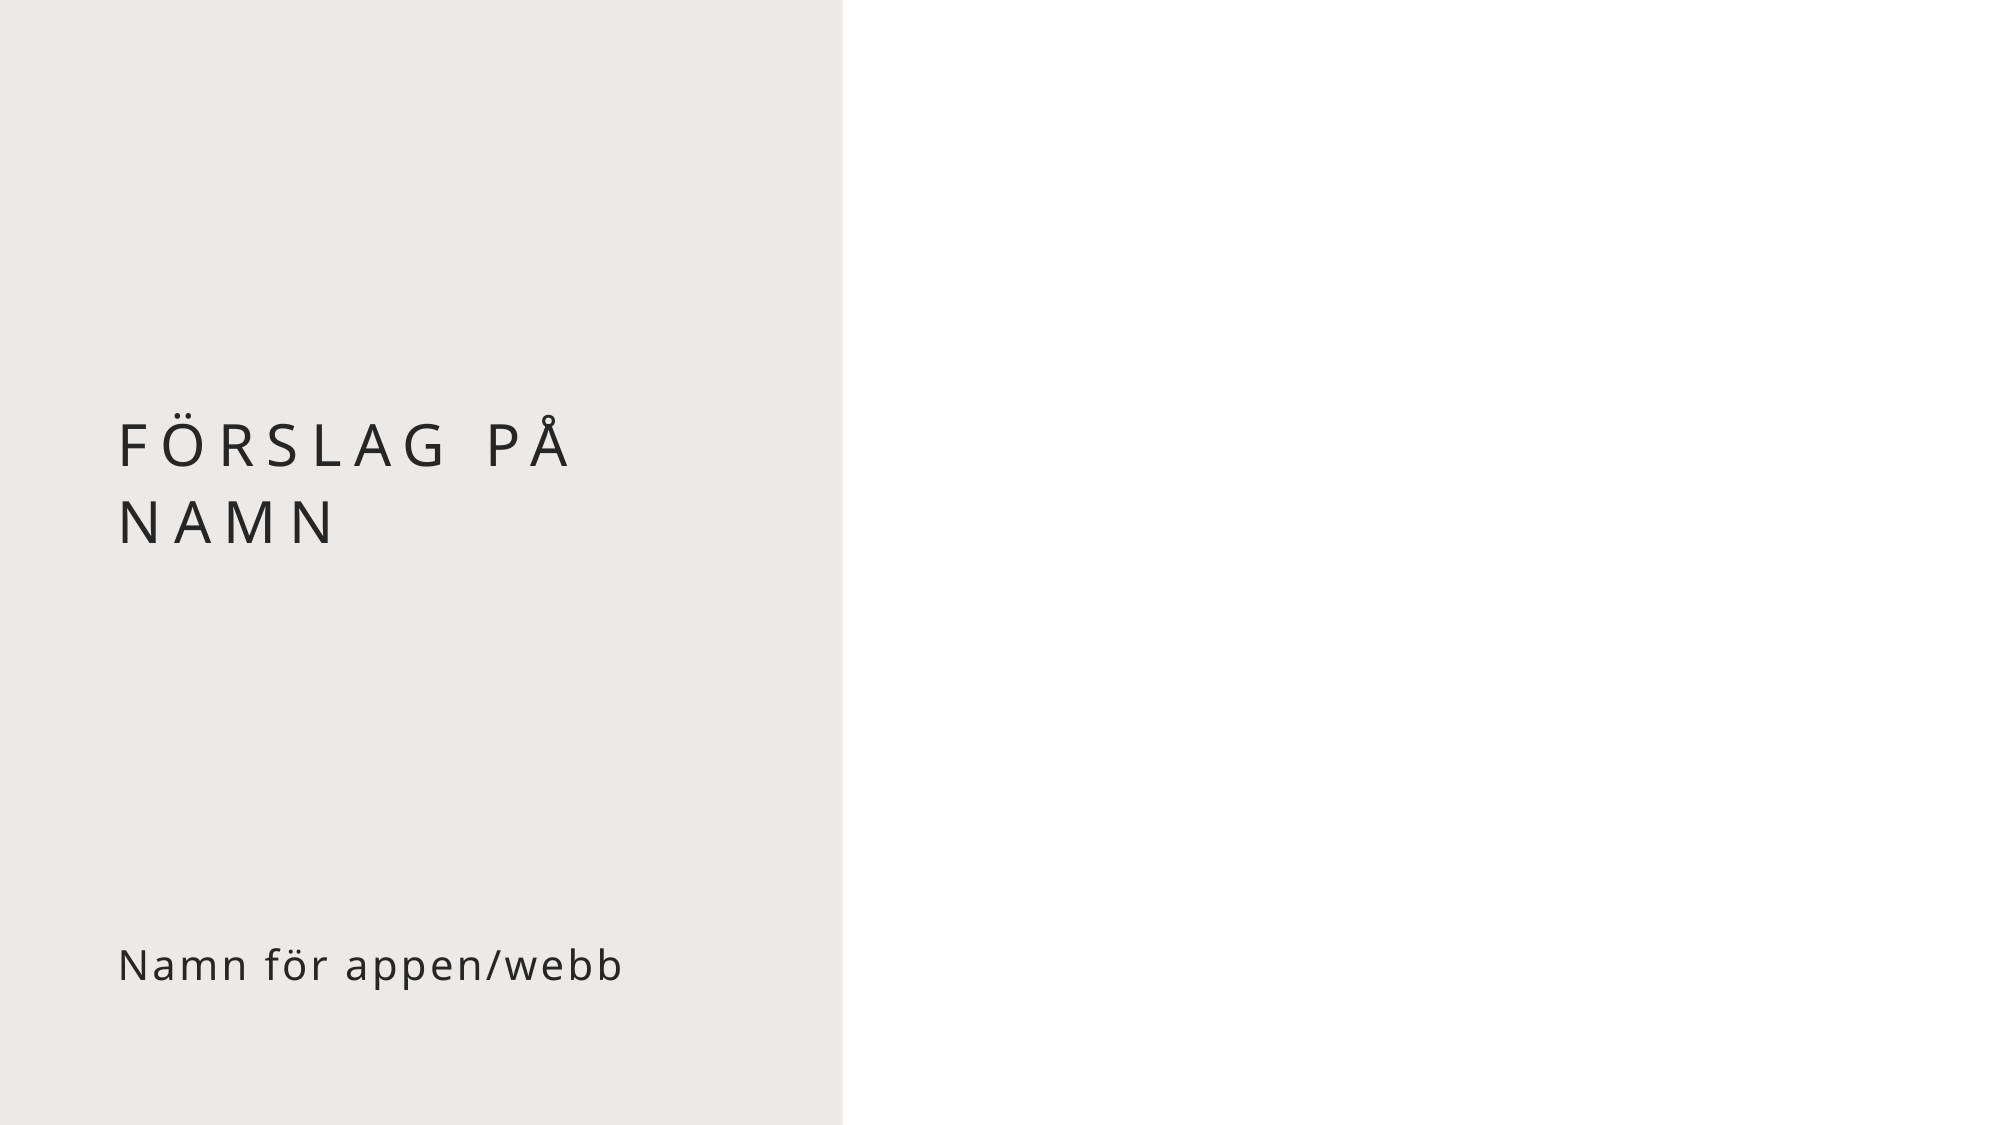

# Förslag på namn
Namn för appen/webb